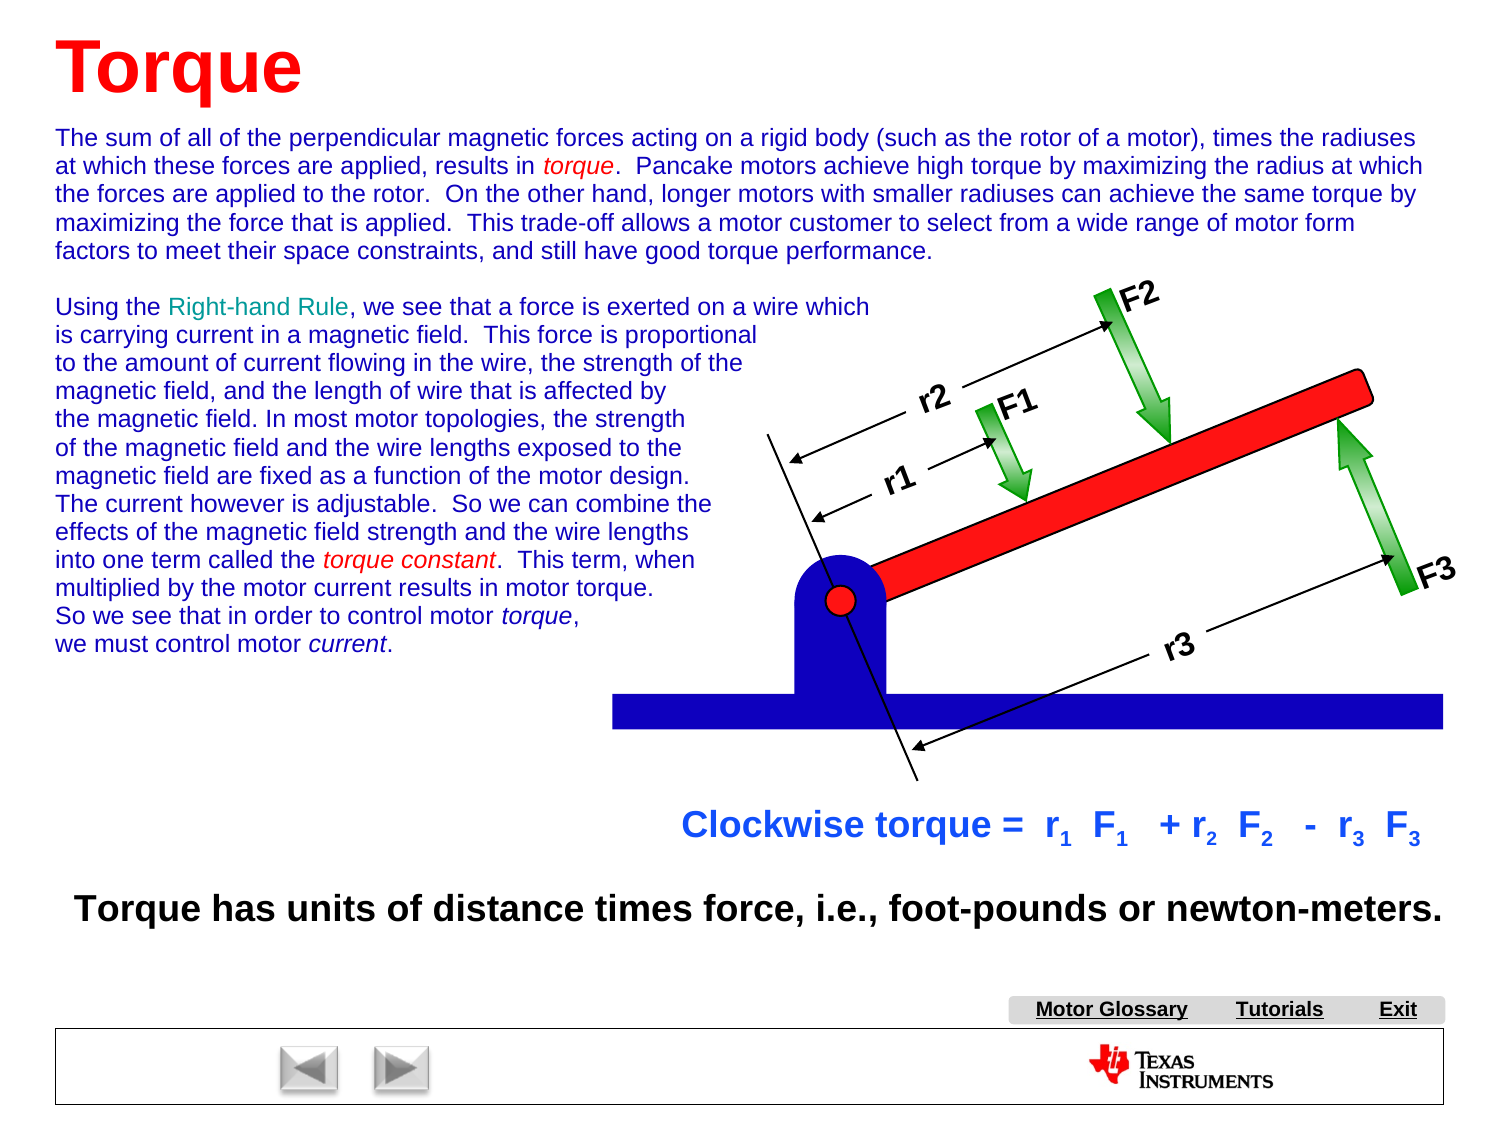

# Torque
The sum of all of the perpendicular magnetic forces acting on a rigid body (such as the rotor of a motor), times the radiuses at which these forces are applied, results in torque. Pancake motors achieve high torque by maximizing the radius at which the forces are applied to the rotor. On the other hand, longer motors with smaller radiuses can achieve the same torque by maximizing the force that is applied. This trade-off allows a motor customer to select from a wide range of motor form factors to meet their space constraints, and still have good torque performance.
Using the Right-hand Rule, we see that a force is exerted on a wire which
is carrying current in a magnetic field. This force is proportional
to the amount of current flowing in the wire, the strength of the
magnetic field, and the length of wire that is affected by
the magnetic field. In most motor topologies, the strength
of the magnetic field and the wire lengths exposed to the
magnetic field are fixed as a function of the motor design.
The current however is adjustable. So we can combine the
effects of the magnetic field strength and the wire lengths
into one term called the torque constant. This term, when
multiplied by the motor current results in motor torque.
So we see that in order to control motor torque,
we must control motor current.
F2
r2
F1
r1
F3
r3
Clockwise torque = r1 F1 + r2 F2 - r3 F3
Torque has units of distance times force, i.e., foot-pounds or newton-meters.